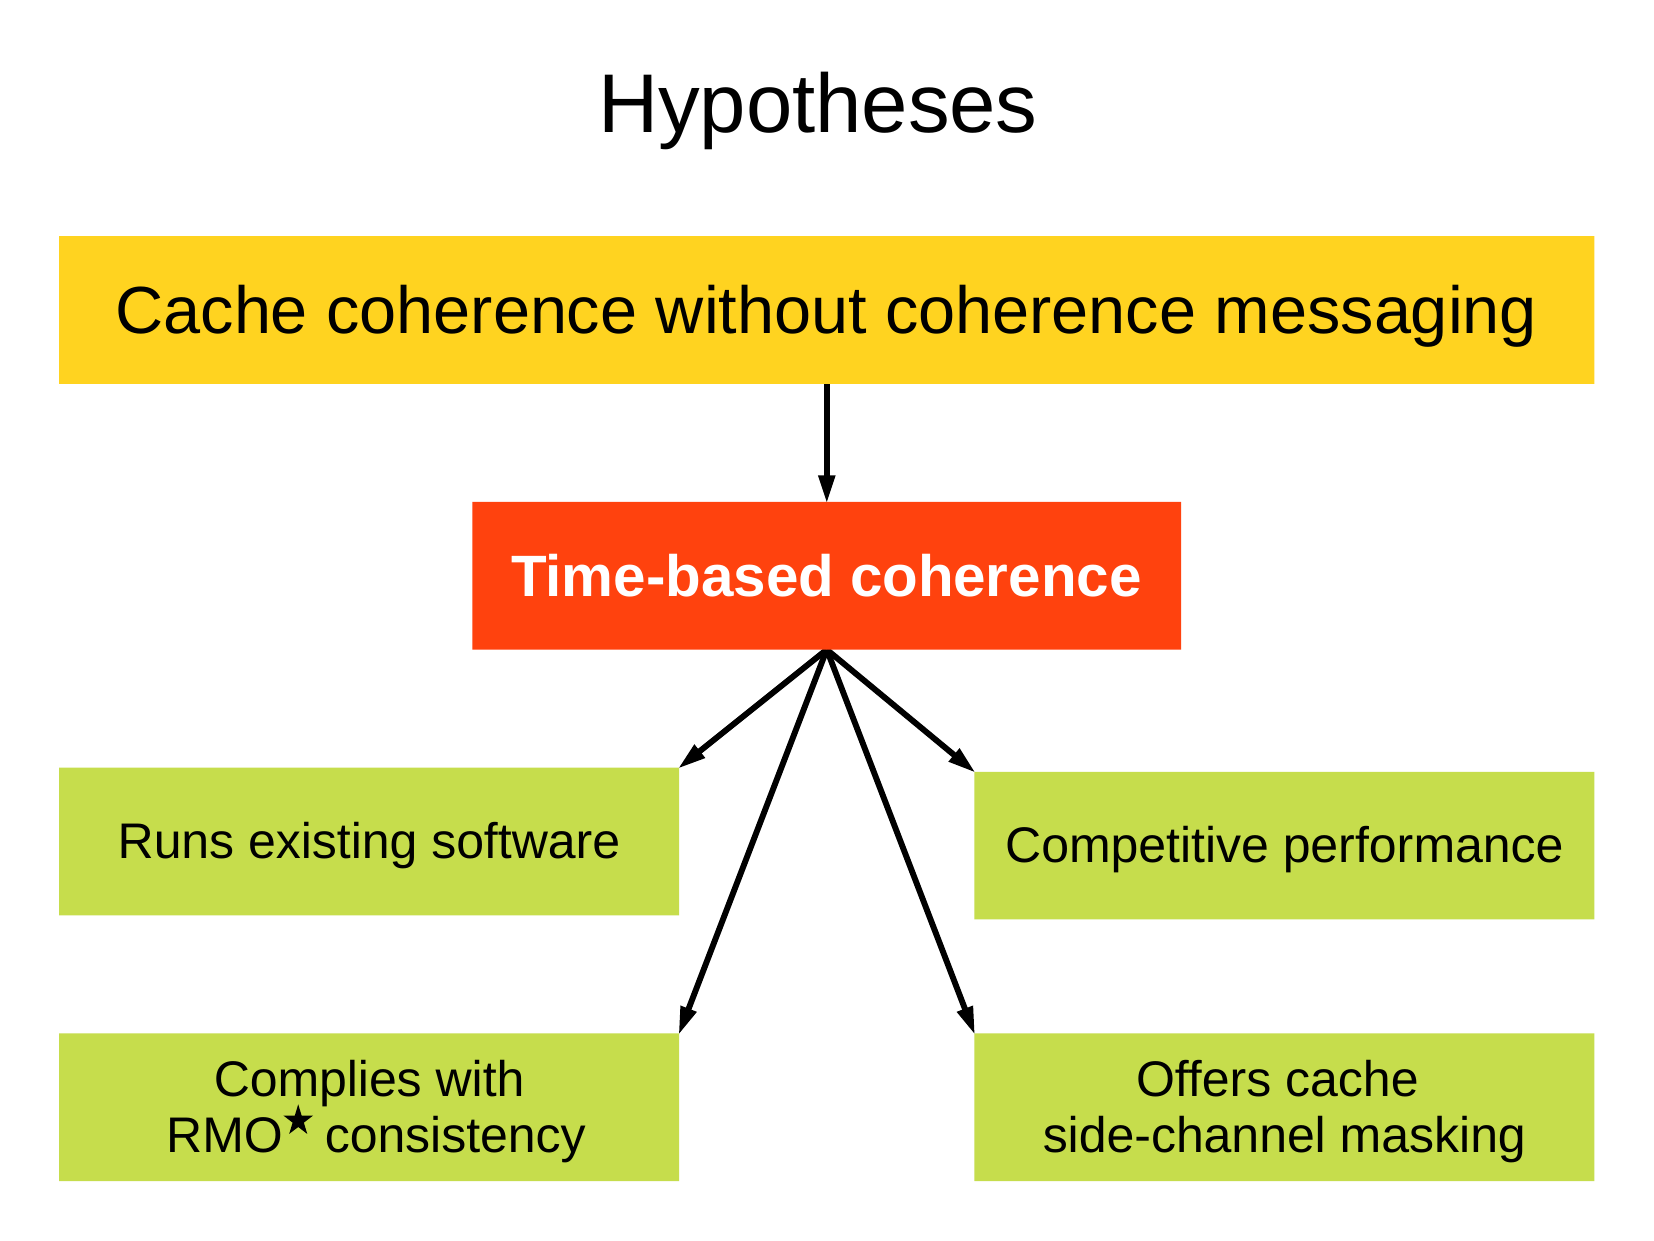

# Hypotheses
Cache coherence without coherence messaging
Time-based coherence
Runs existing software
Competitive performance
Complies with
 RMO consistency
Offers cache
side-channel masking